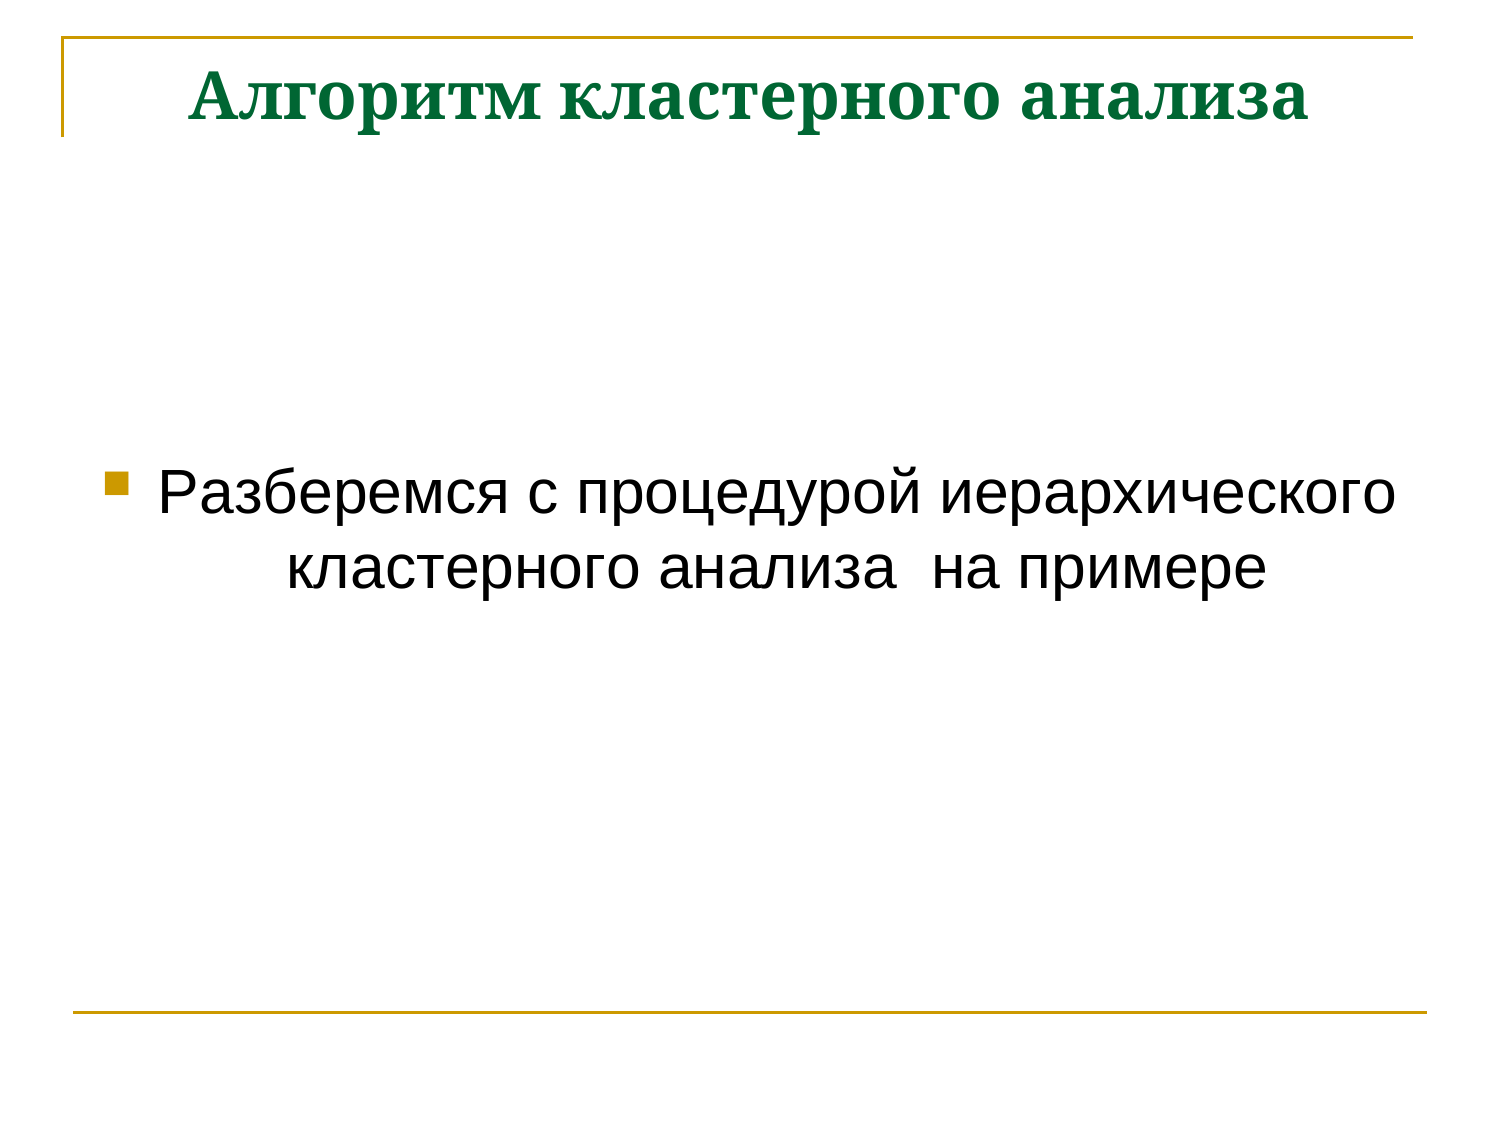

# Алгоритм кластерного анализа
Разберемся с процедурой иерархического кластерного анализа на примере